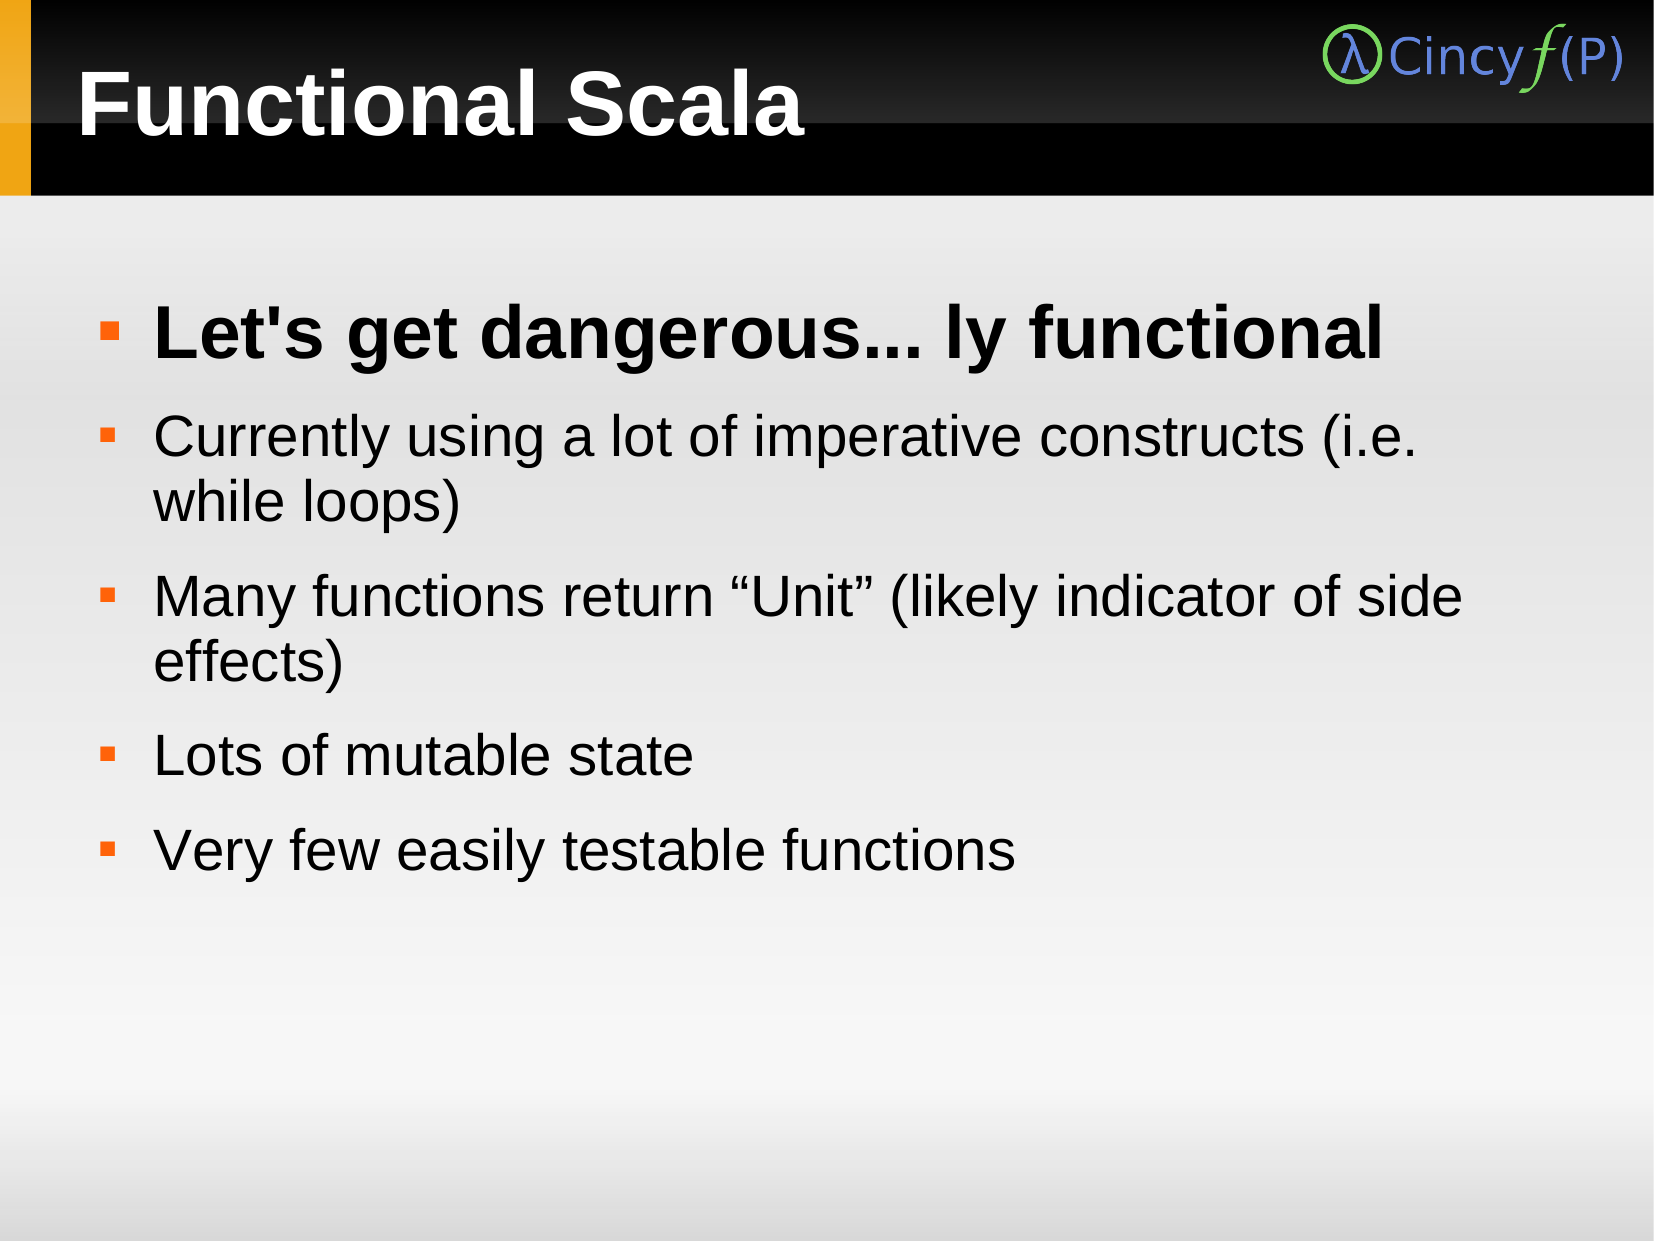

# Functional Scala
Let's get dangerous... ly functional
Currently using a lot of imperative constructs (i.e. while loops)
Many functions return “Unit” (likely indicator of side effects)
Lots of mutable state
Very few easily testable functions